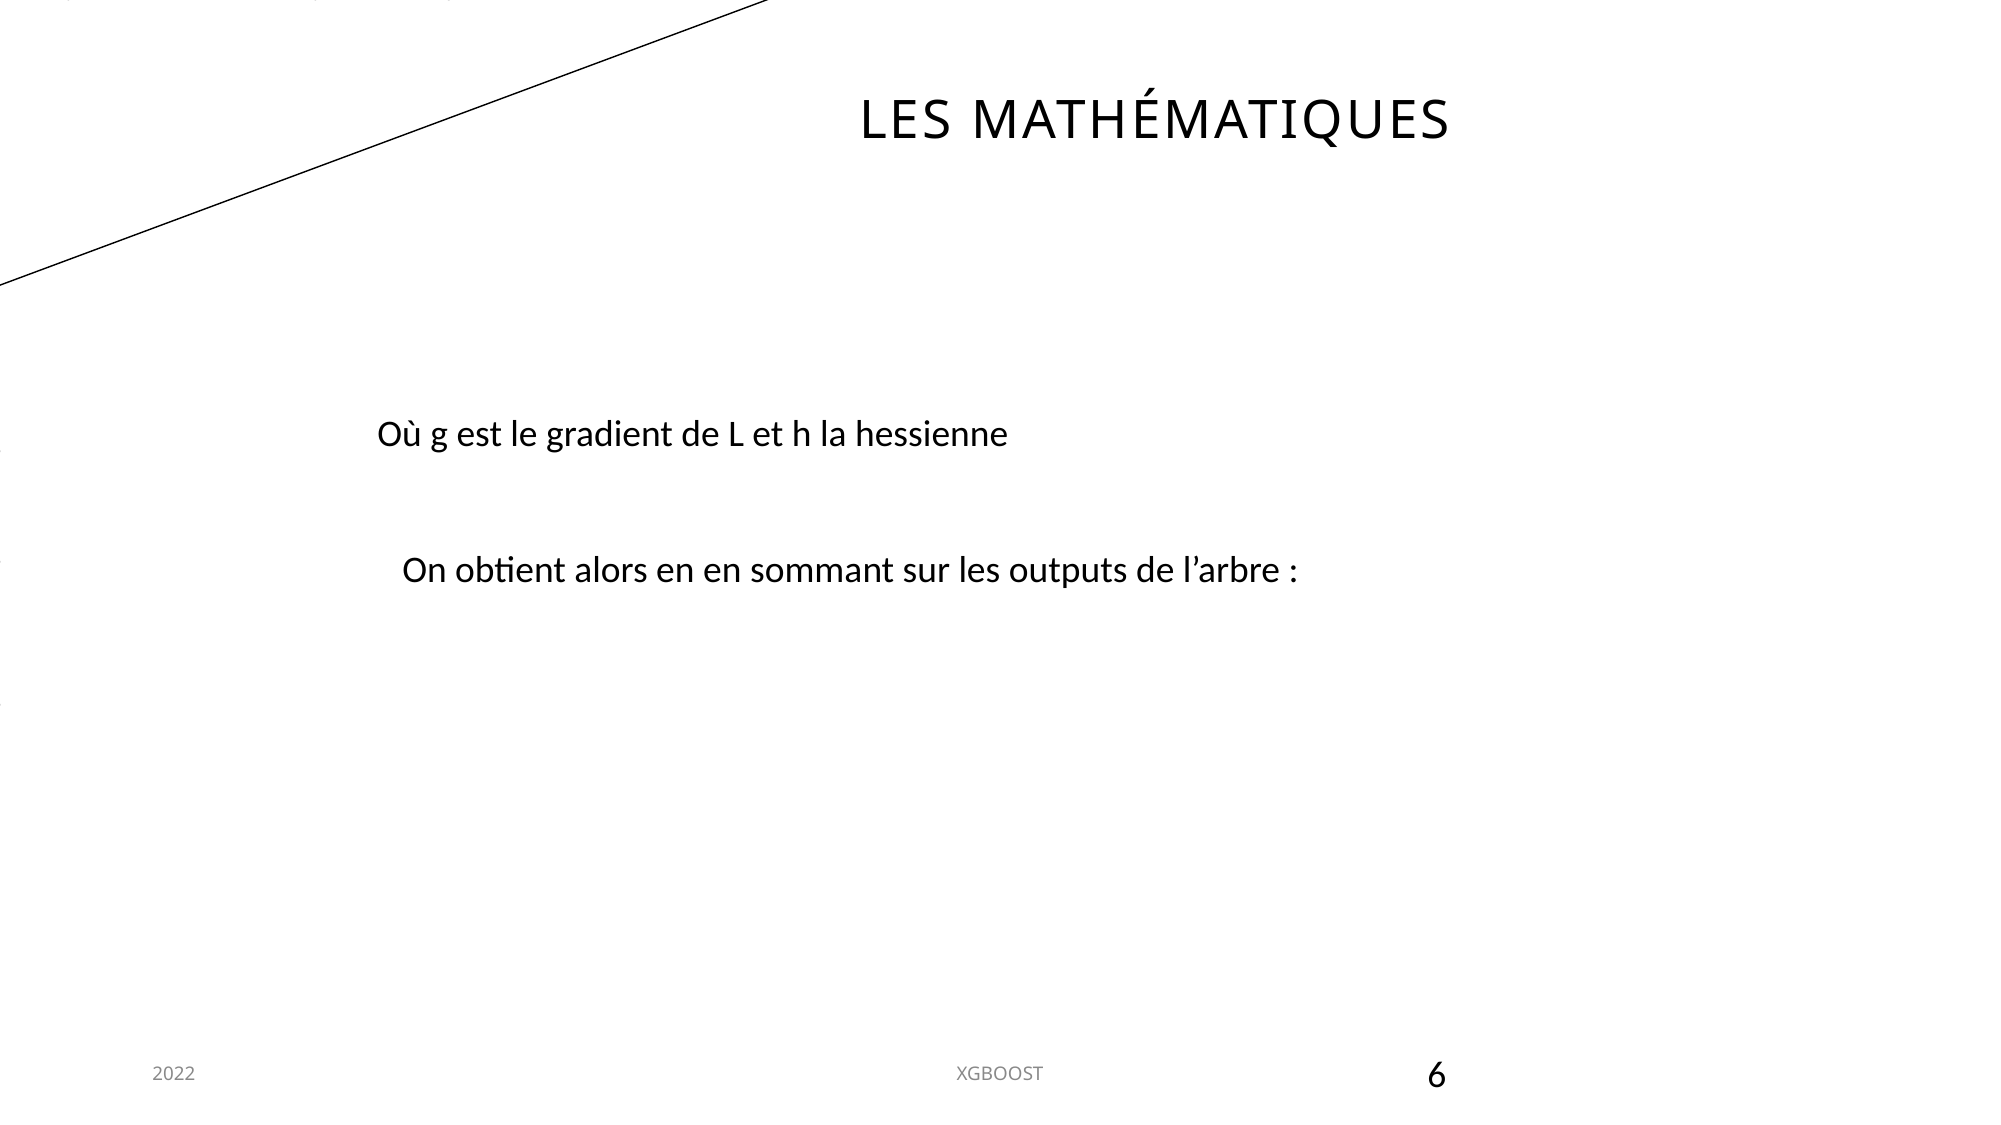

# les mathématiques
Où g est le gradient de L et h la hessienne
On obtient alors en en sommant sur les outputs de l’arbre :
2022
XGBOOST